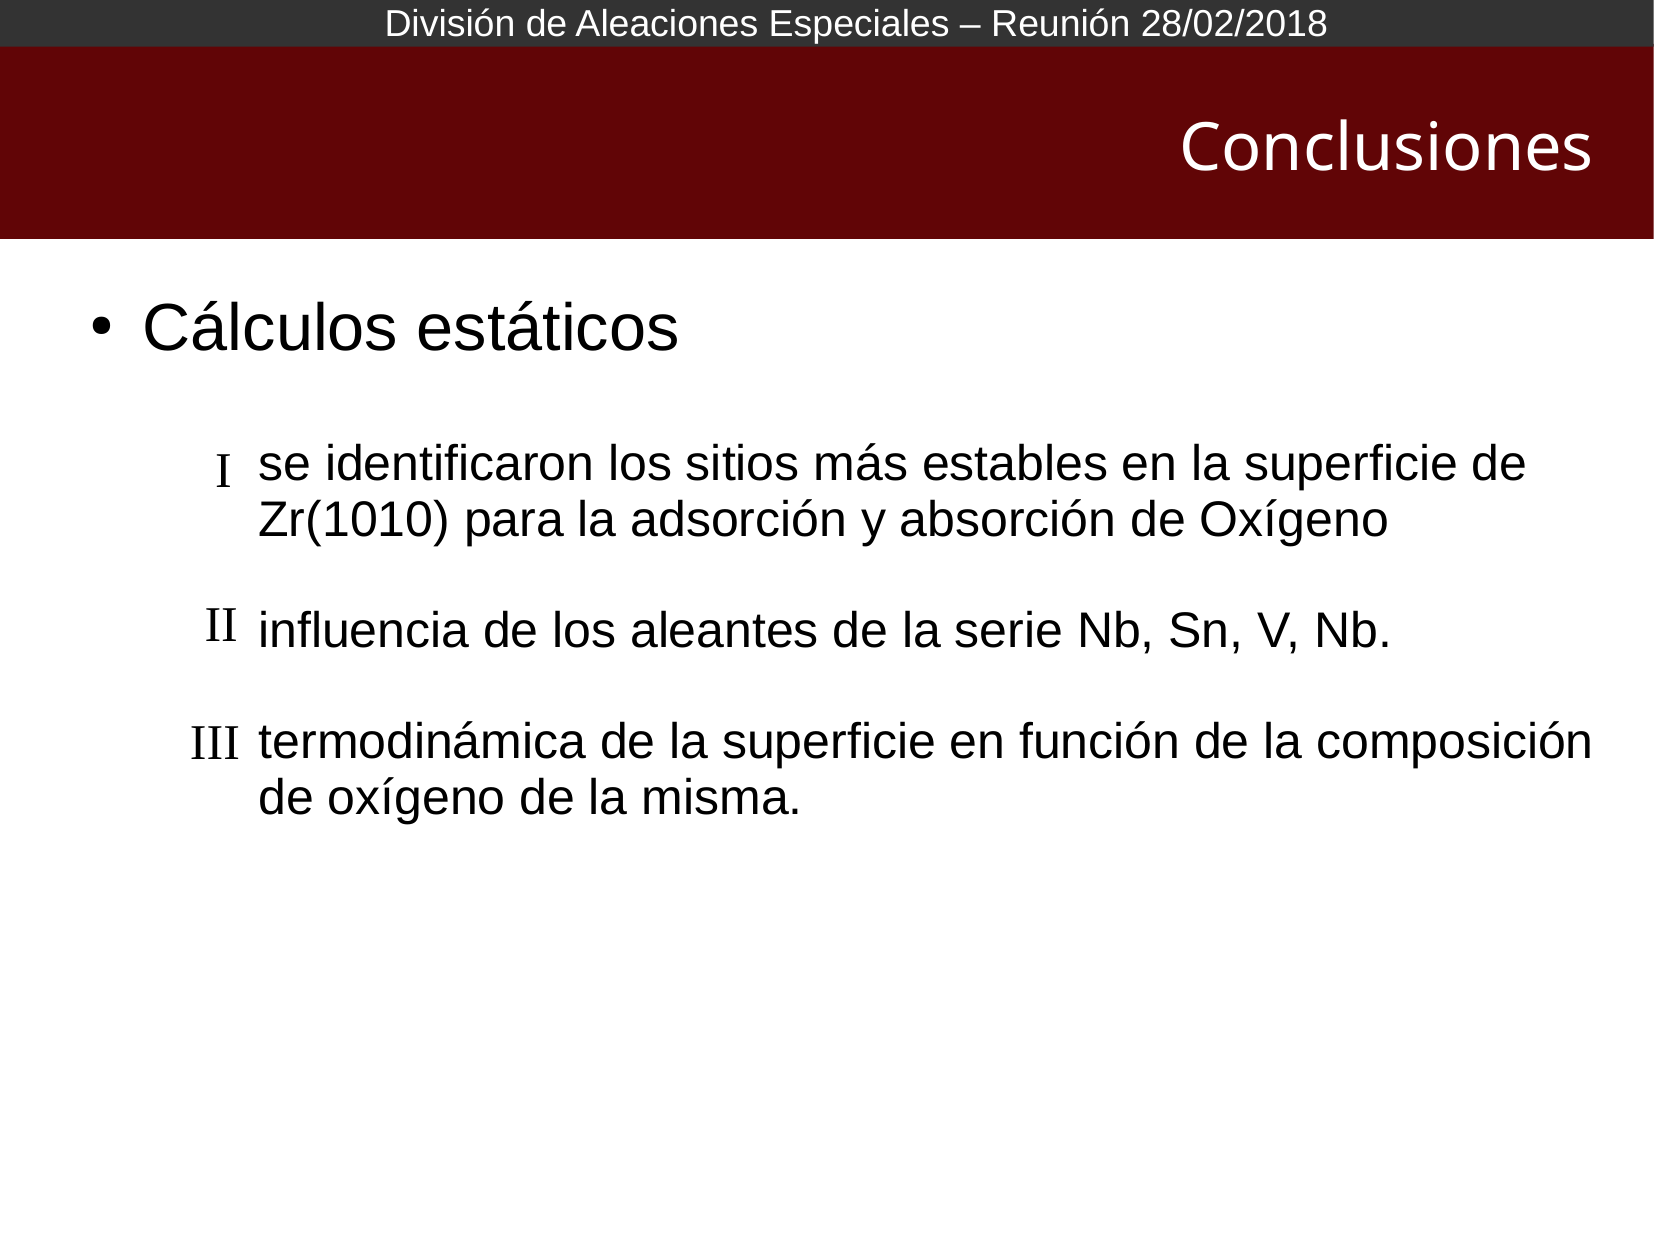

# Conclusiones
Cálculos estáticos
se identificaron los sitios más estables en la superficie de Zr(1010) para la adsorción y absorción de Oxígeno
influencia de los aleantes de la serie Nb, Sn, V, Nb.
termodinámica de la superficie en función de la composición de oxígeno de la misma.
I
II
III